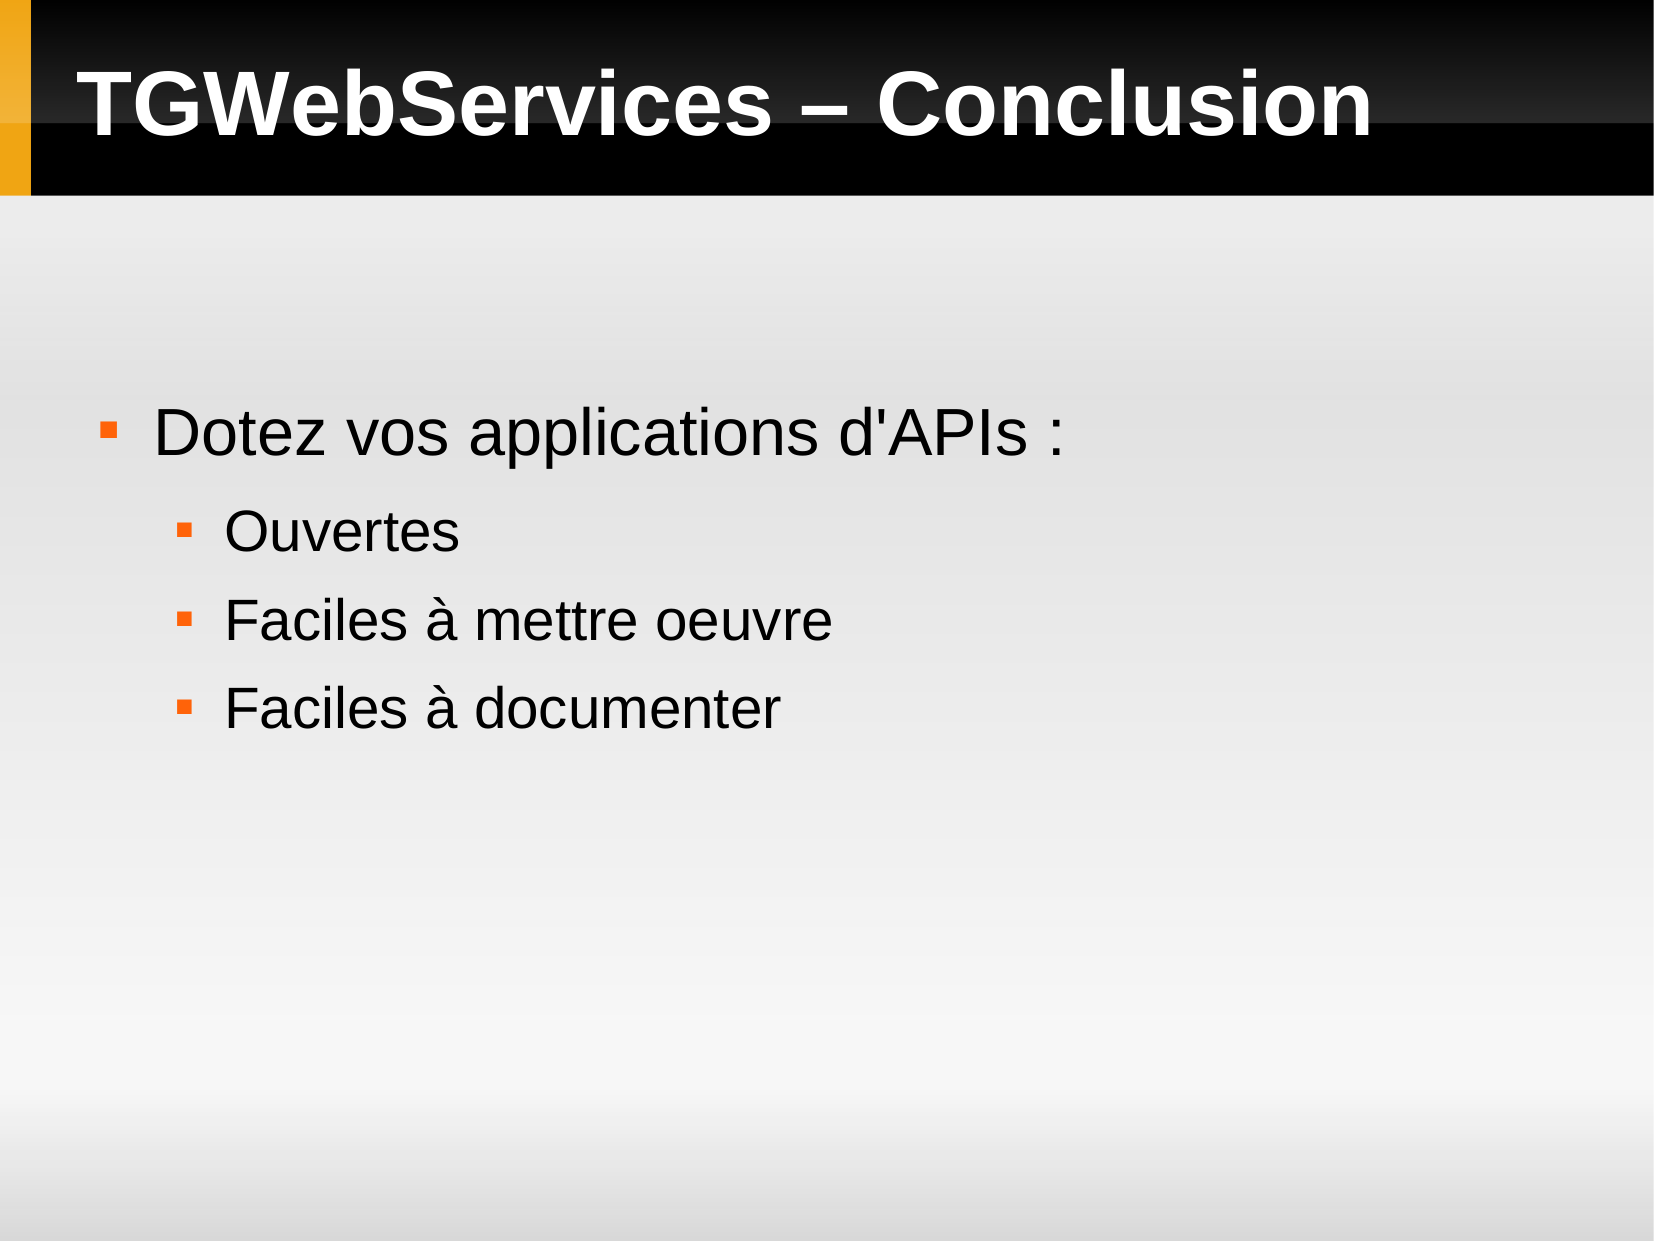

# TGWebServices – Conclusion
Dotez vos applications d'APIs :
Ouvertes
Faciles à mettre oeuvre
Faciles à documenter